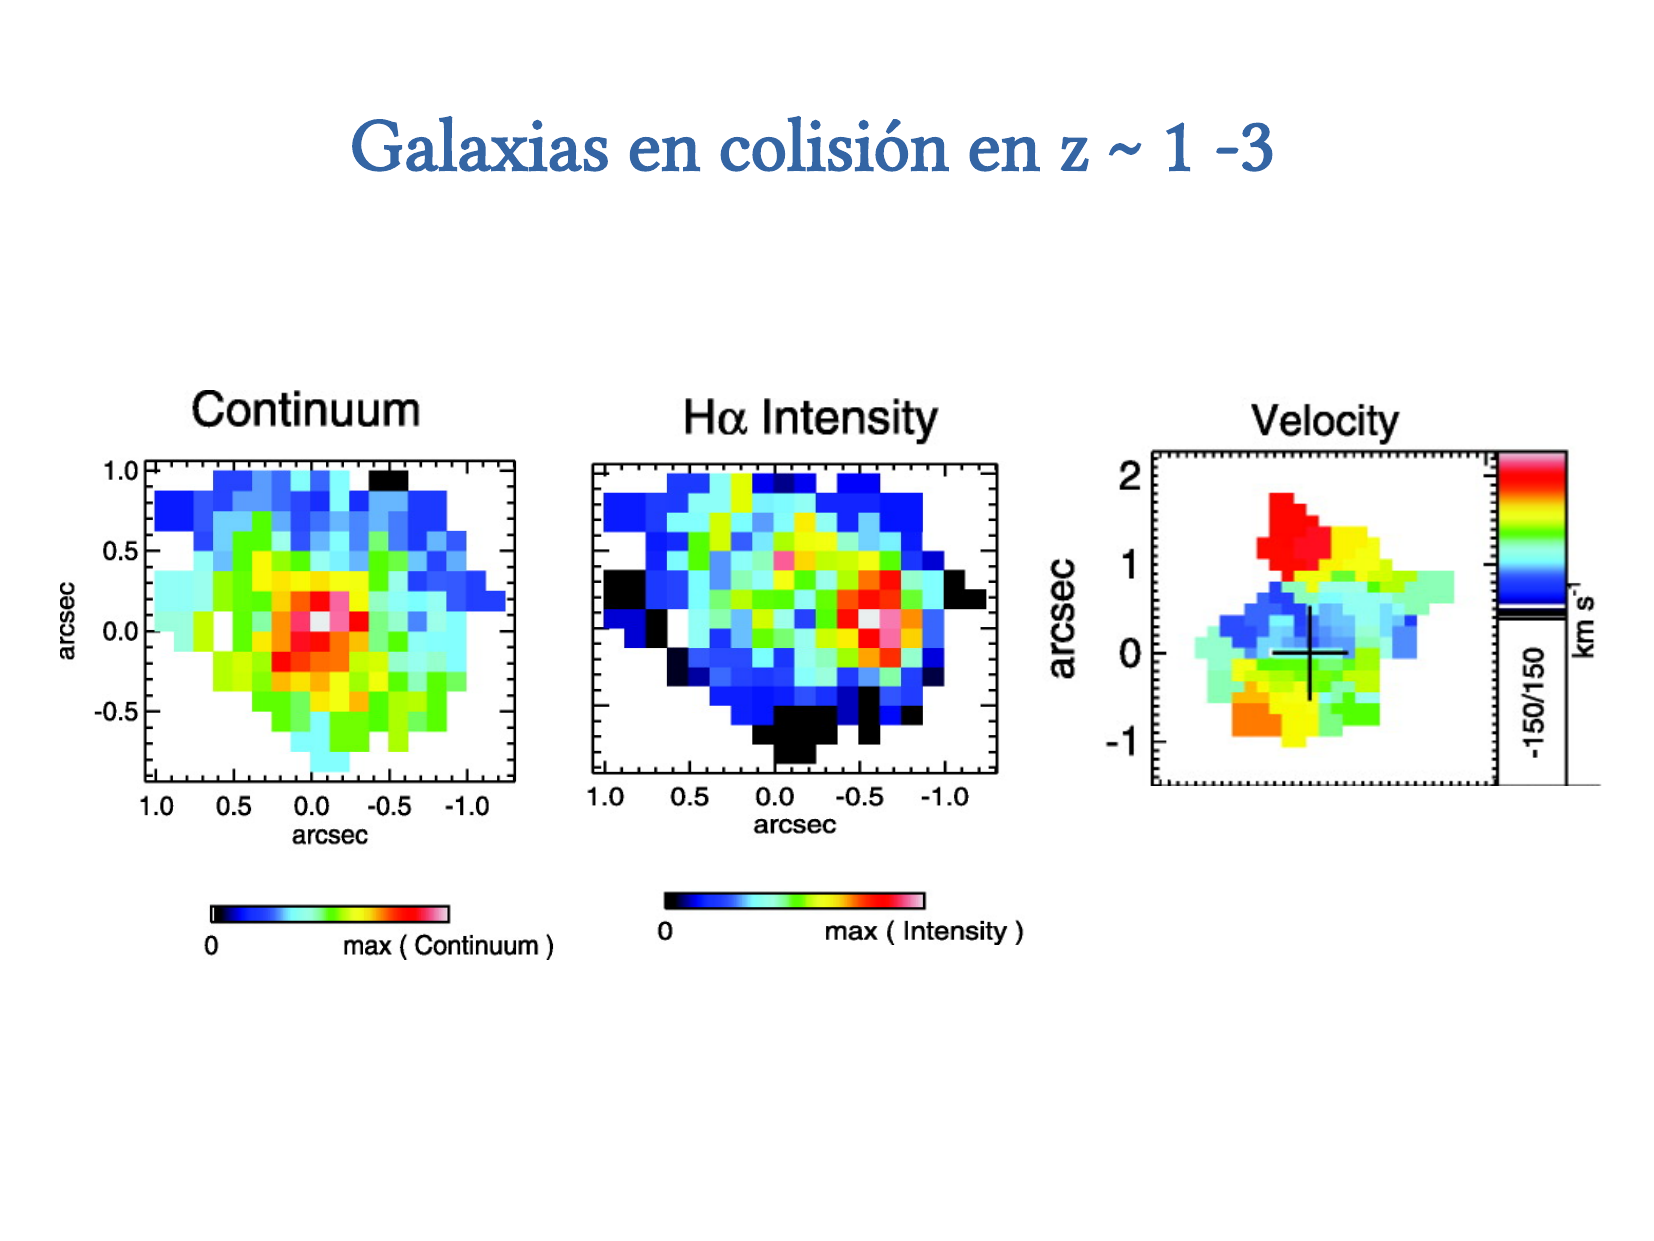

# Galaxias en colisión en z ~ 1 -3